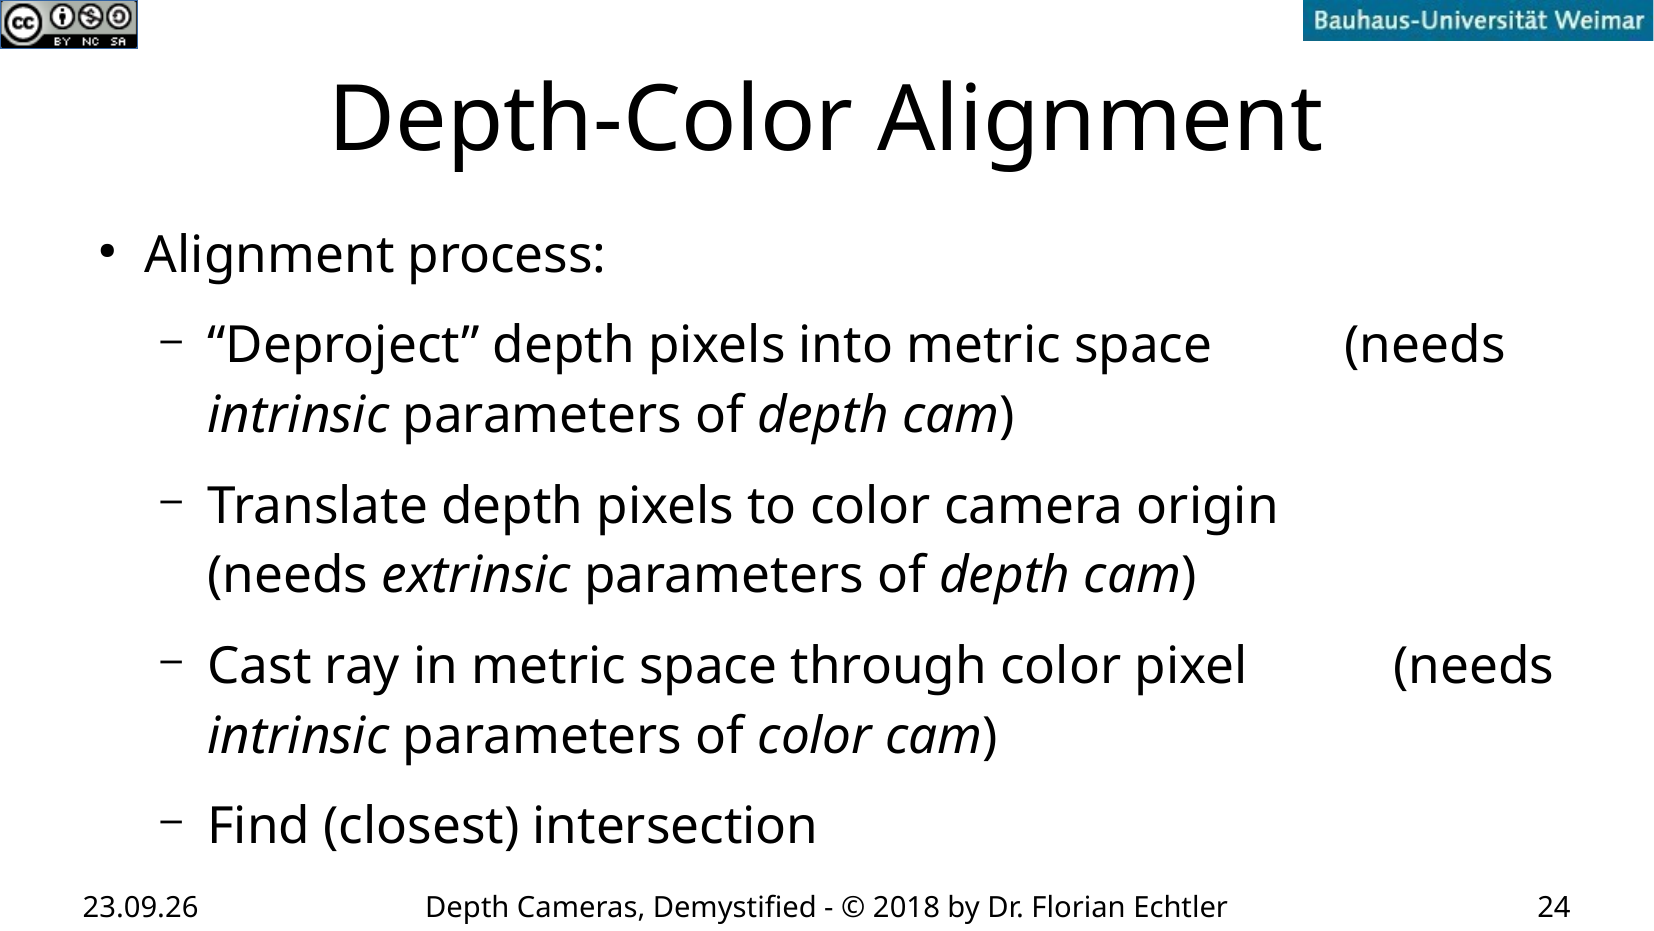

# Depth-Color Alignment
Alignment process:
“Deproject” depth pixels into metric space (needs intrinsic parameters of depth cam)
Translate depth pixels to color camera origin (needs extrinsic parameters of depth cam)
Cast ray in metric space through color pixel (needs intrinsic parameters of color cam)
Find (closest) intersection
Depth Cameras, Demystified - © 2018 by Dr. Florian Echtler
24